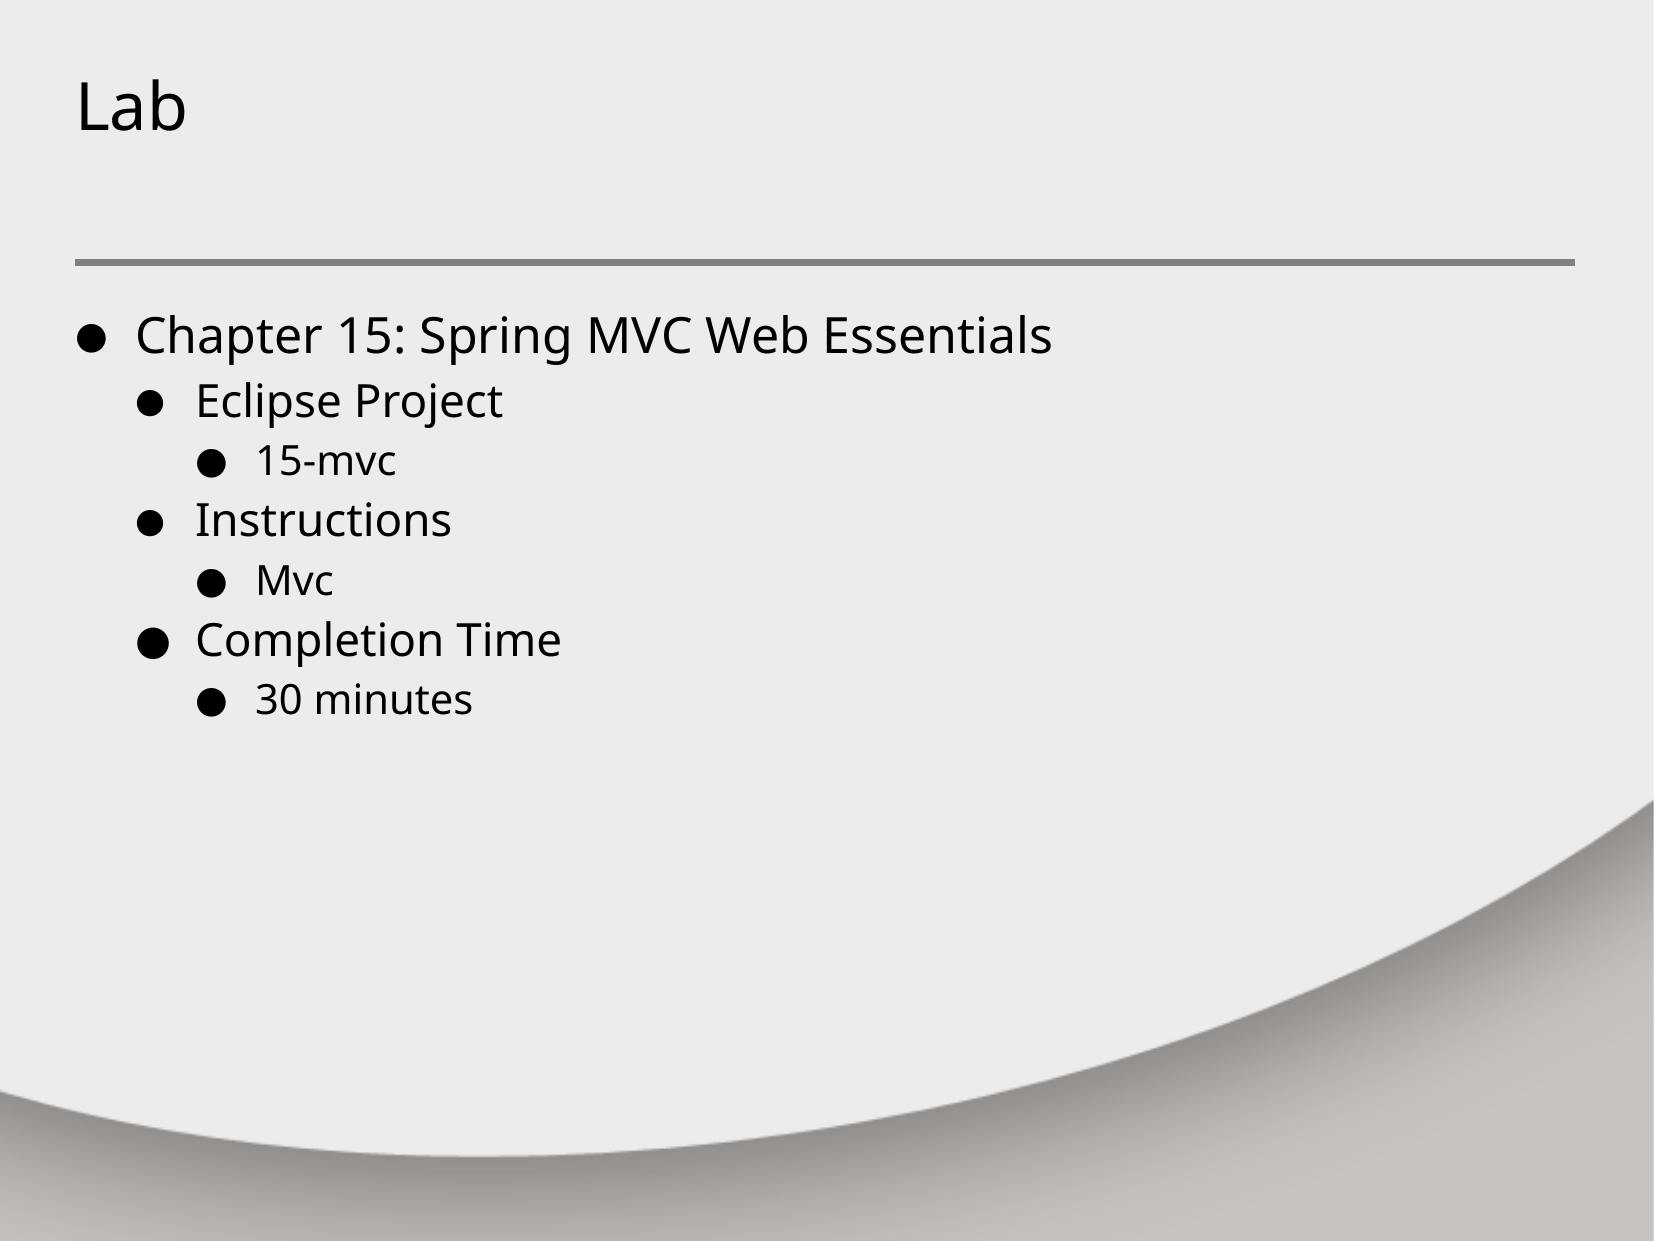

# Lab
Chapter 15: Spring MVC Web Essentials
Eclipse Project
15-mvc
Instructions
Mvc
Completion Time
30 minutes